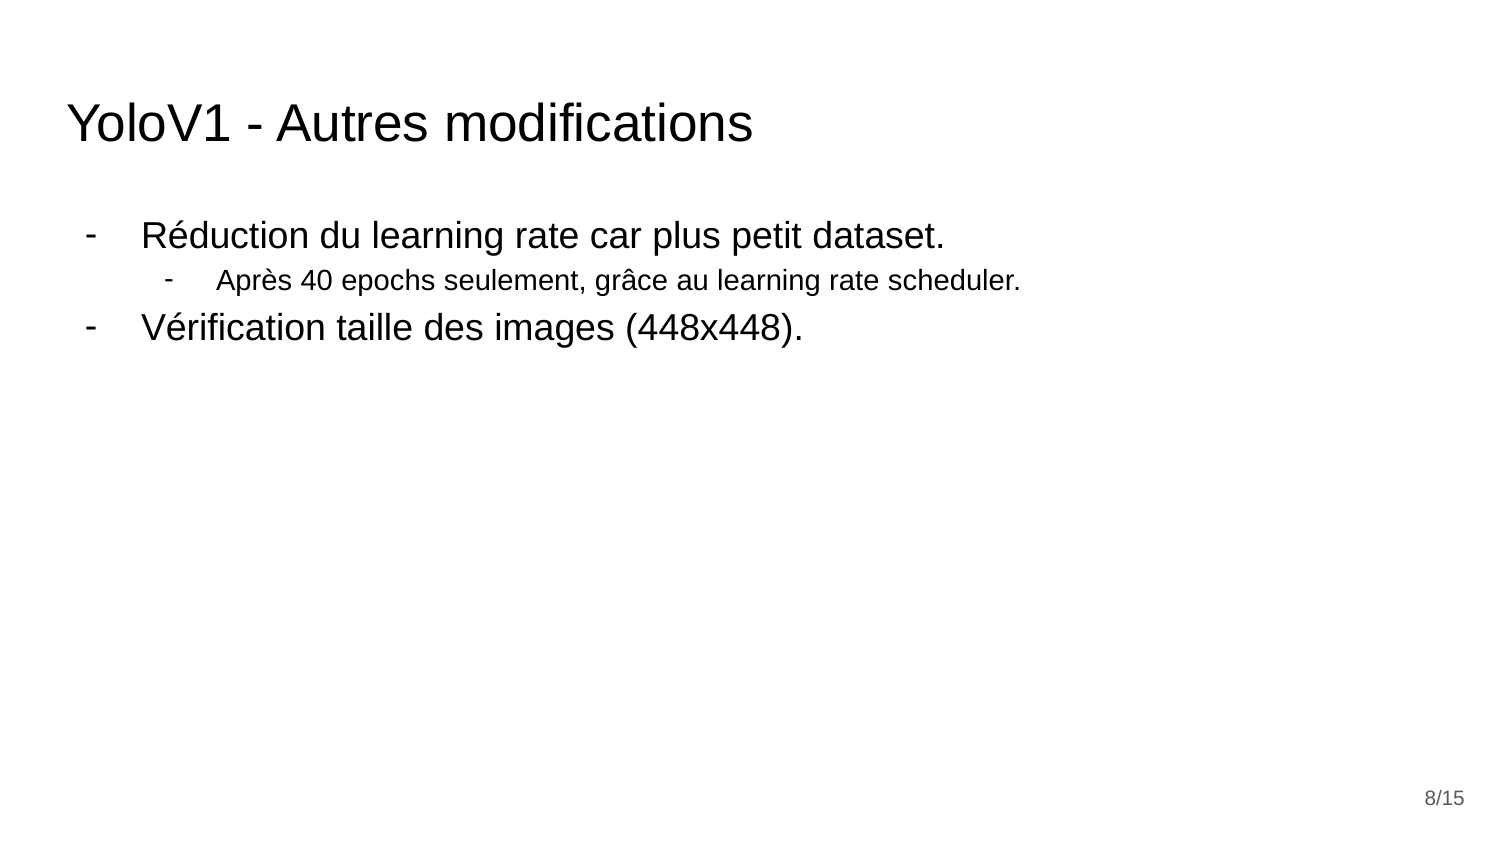

# YoloV1 - Autres modifications
Réduction du learning rate car plus petit dataset.
Après 40 epochs seulement, grâce au learning rate scheduler.
Vérification taille des images (448x448).